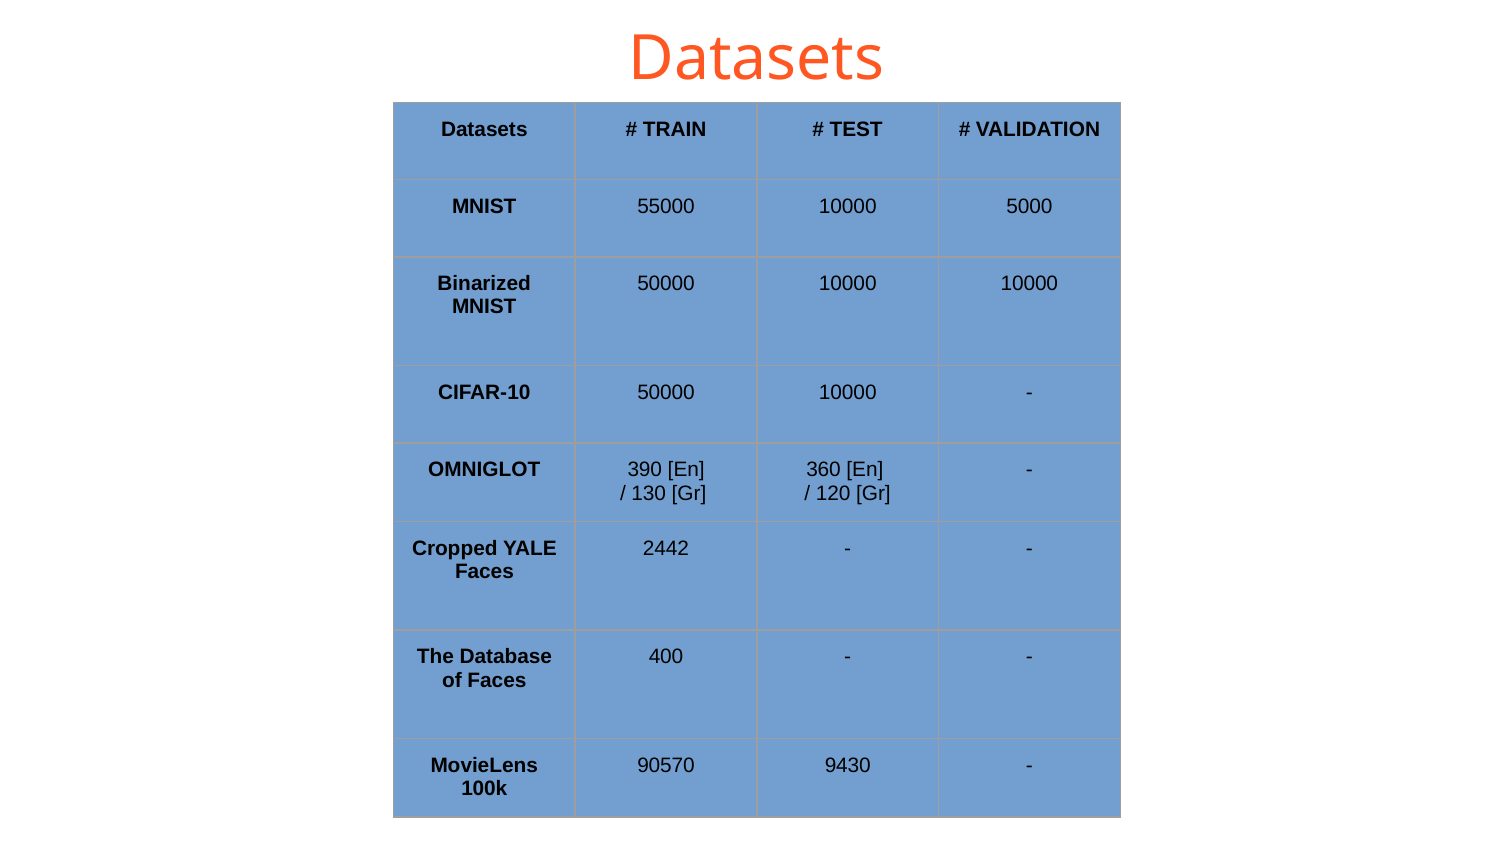

# Datasets
| Datasets | # TRAIN | # TEST | # VALIDATION |
| --- | --- | --- | --- |
| MNIST | 55000 | 10000 | 5000 |
| Binarized MNIST | 50000 | 10000 | 10000 |
| CIFAR-10 | 50000 | 10000 | - |
| OMNIGLOT | 390 [En] / 130 [Gr] | 360 [En] / 120 [Gr] | - |
| Cropped YALE Faces | 2442 | - | - |
| The Database of Faces | 400 | - | - |
| MovieLens 100k | 90570 | 9430 | - |